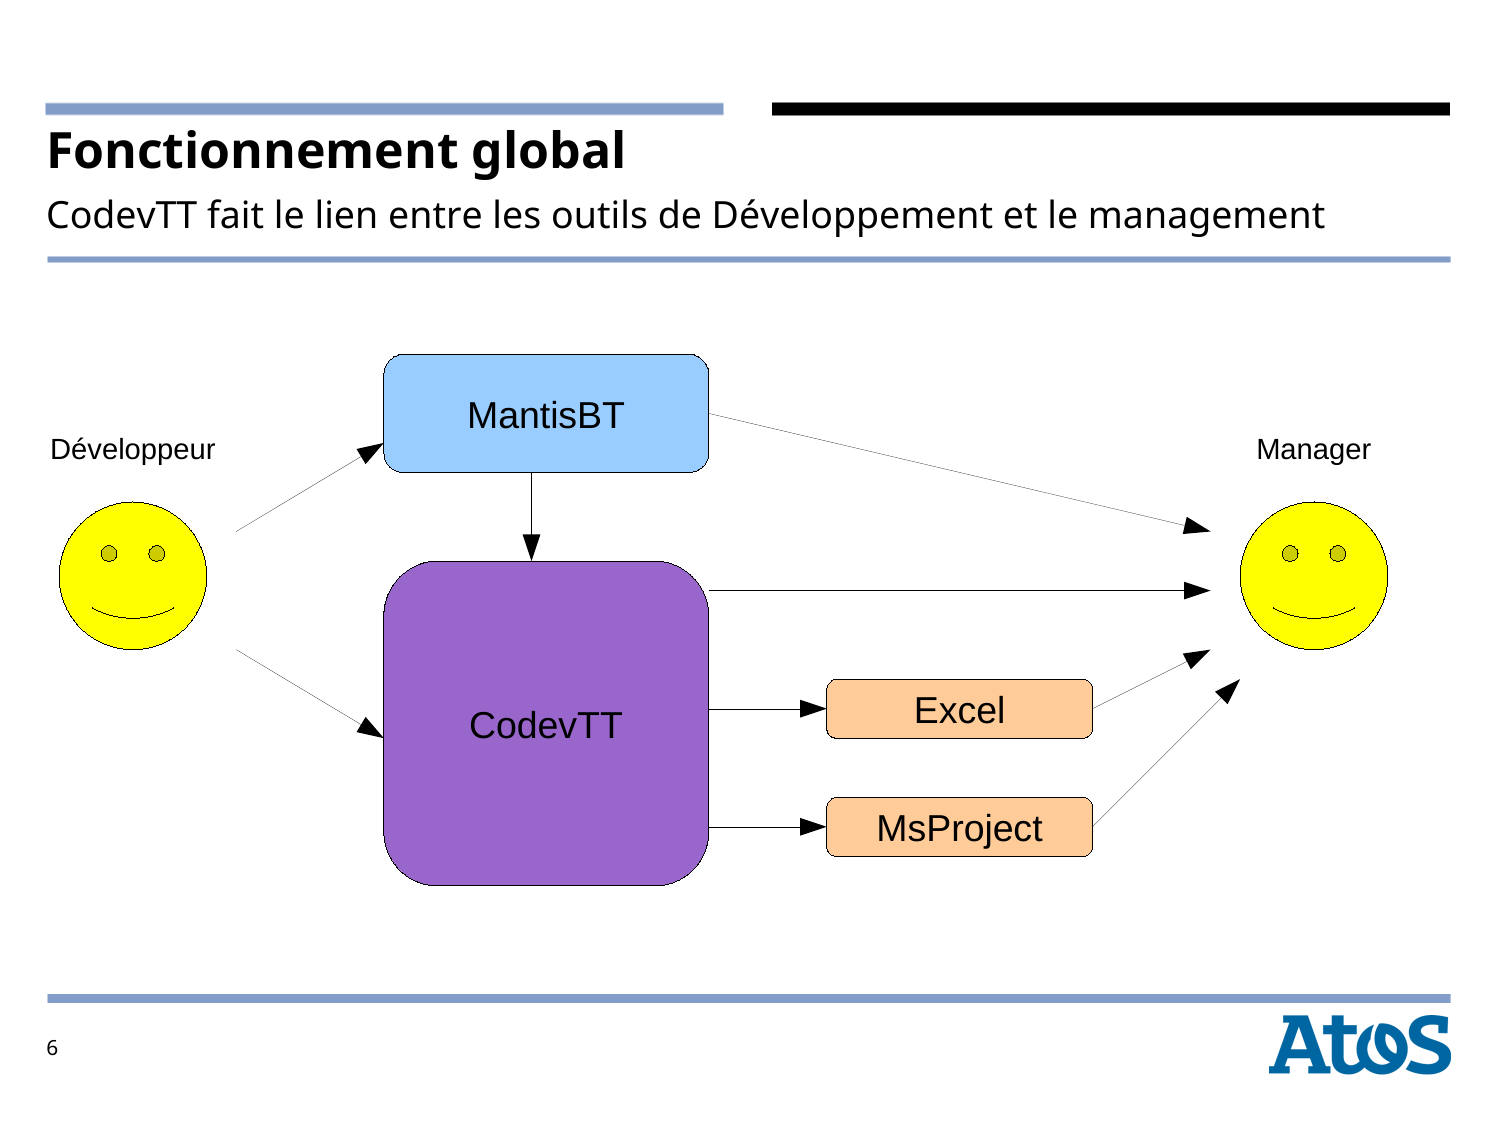

# Fonctionnement global
CodevTT fait le lien entre les outils de Développement et le management
MantisBT
Développeur
Manager
CodevTT
Excel
MsProject
6